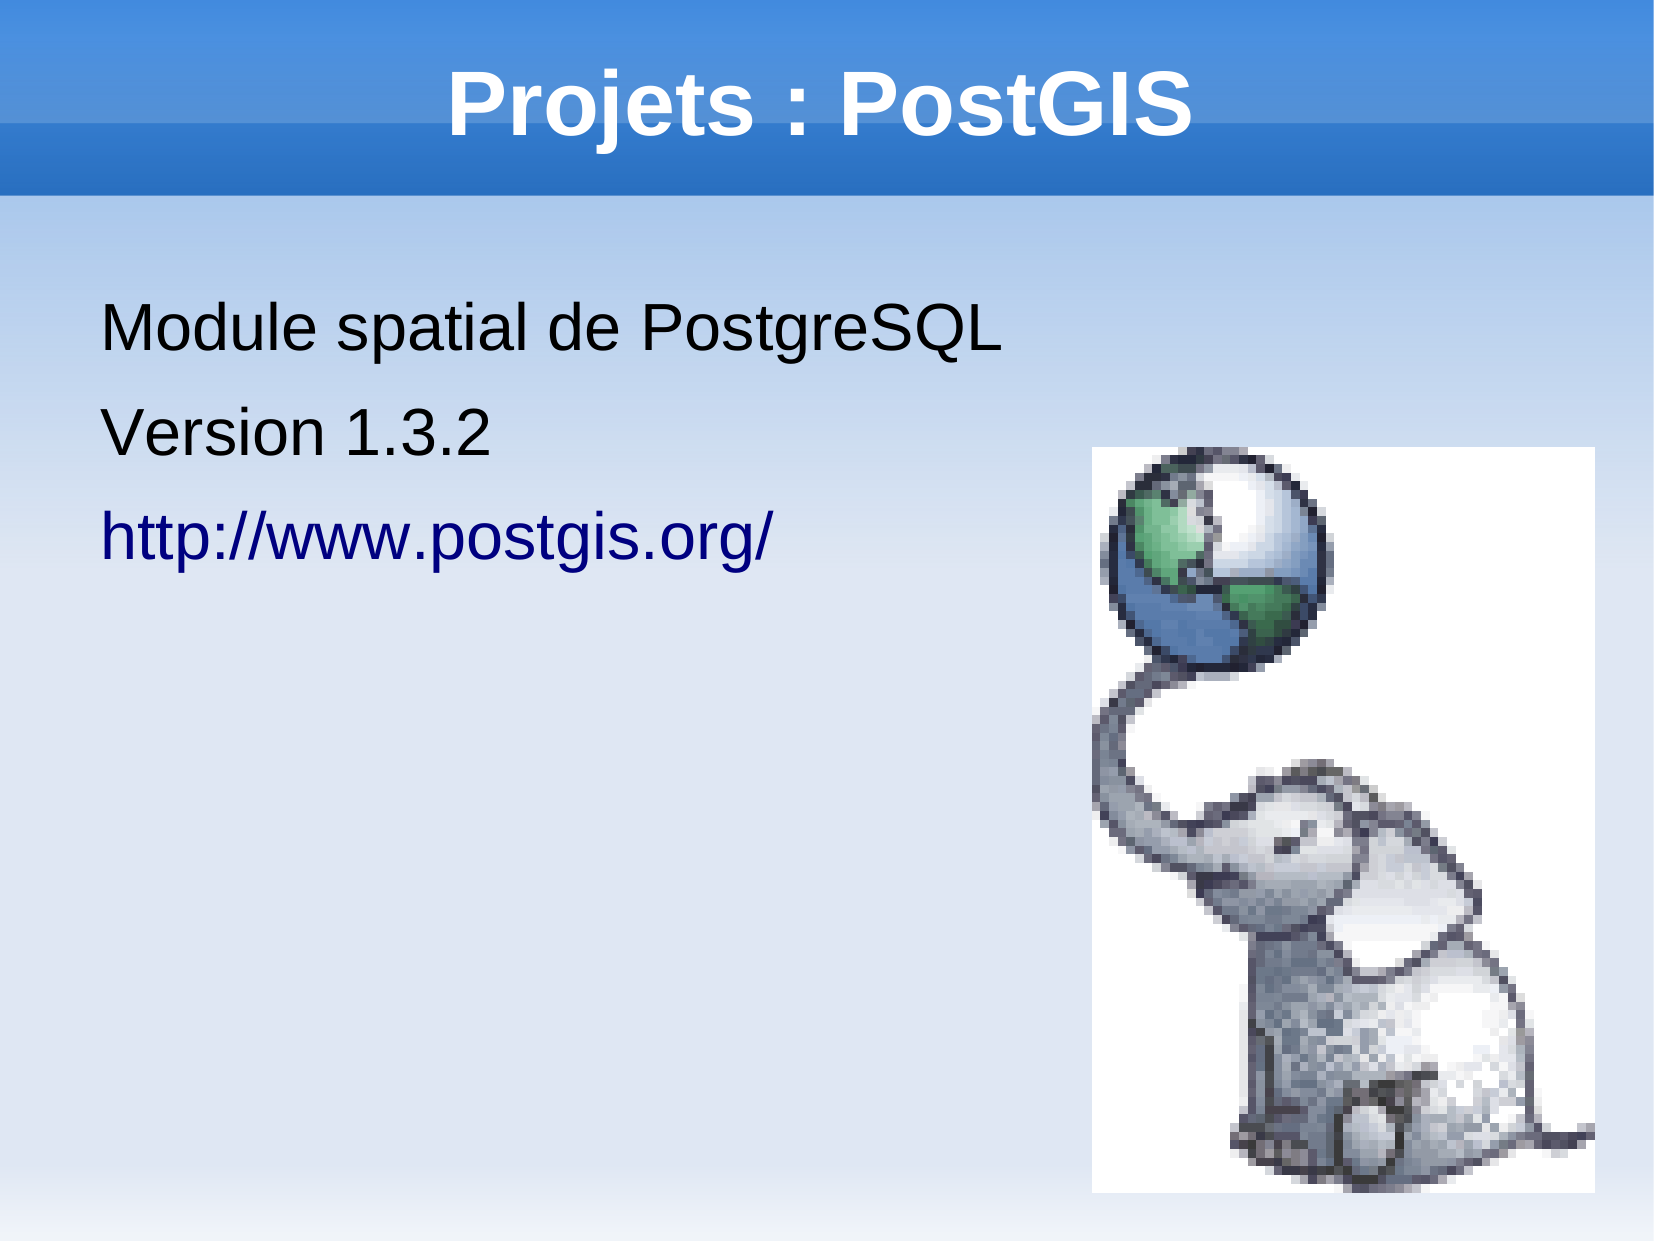

# Projets : PostGIS
Module spatial de PostgreSQL
Version 1.3.2
http://www.postgis.org/
45